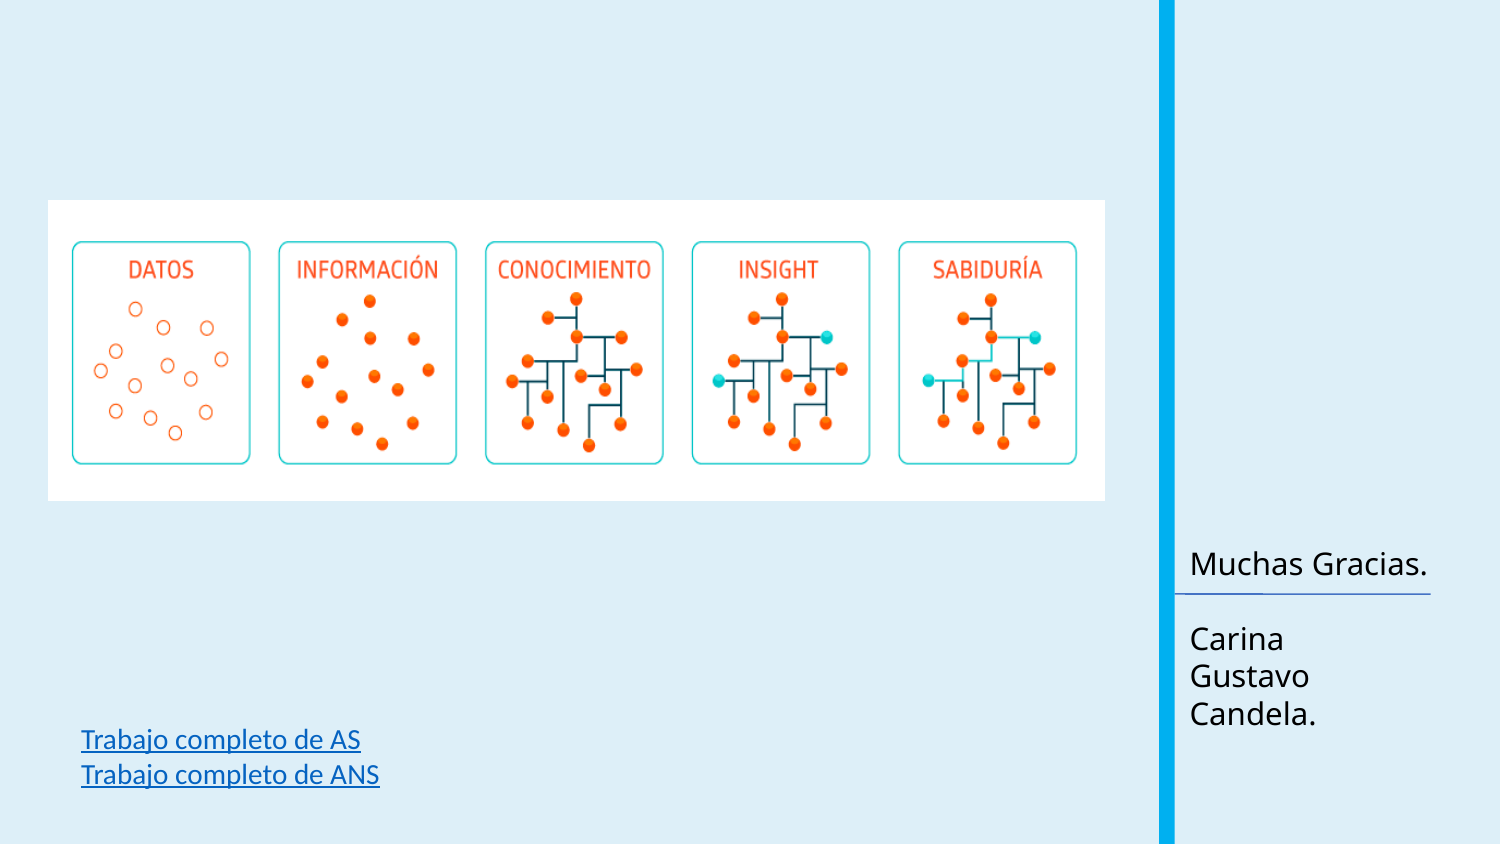

Muchas Gracias.
Carina
Gustavo
Candela.
Trabajo completo de AS
Trabajo completo de ANS